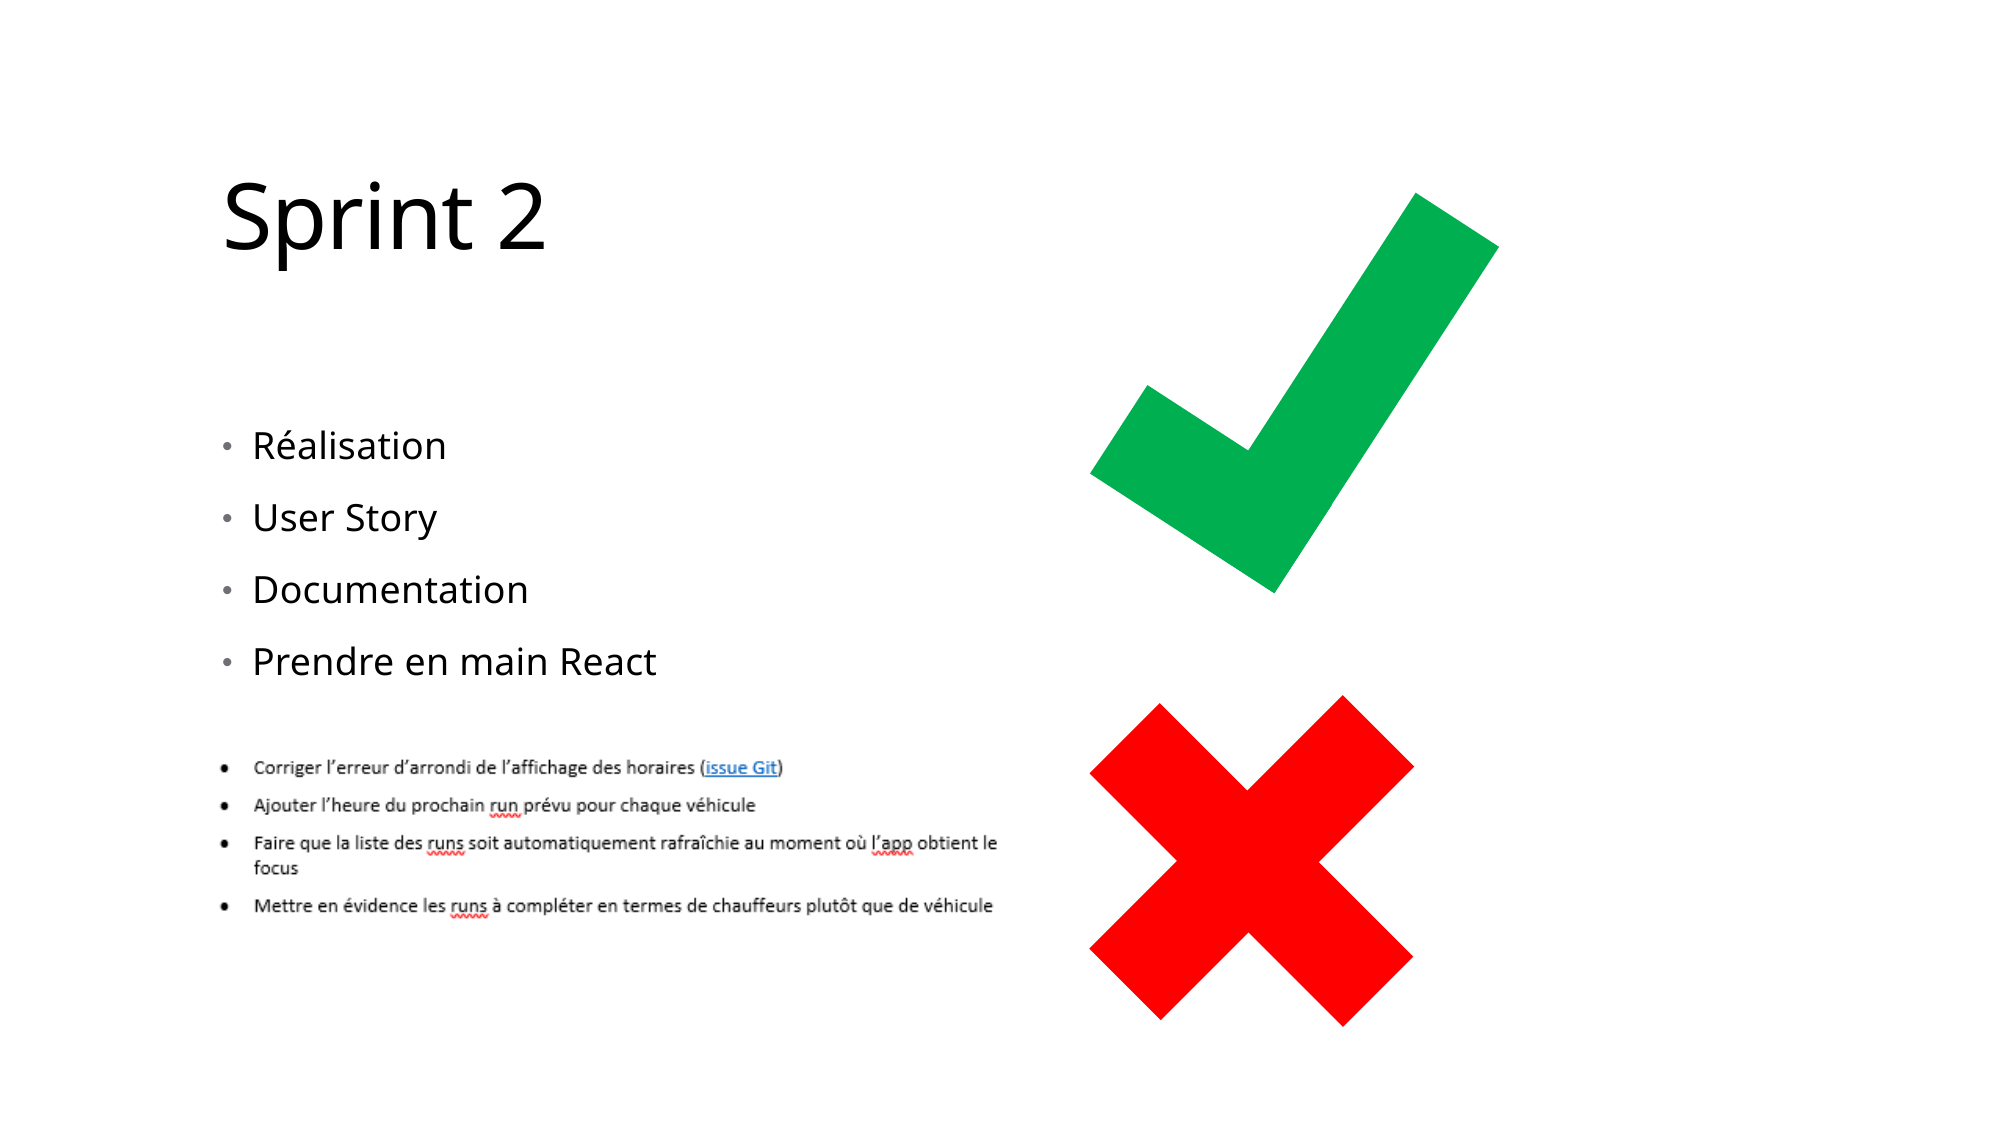

# Sprint 2
Réalisation
User Story
Documentation
Prendre en main React